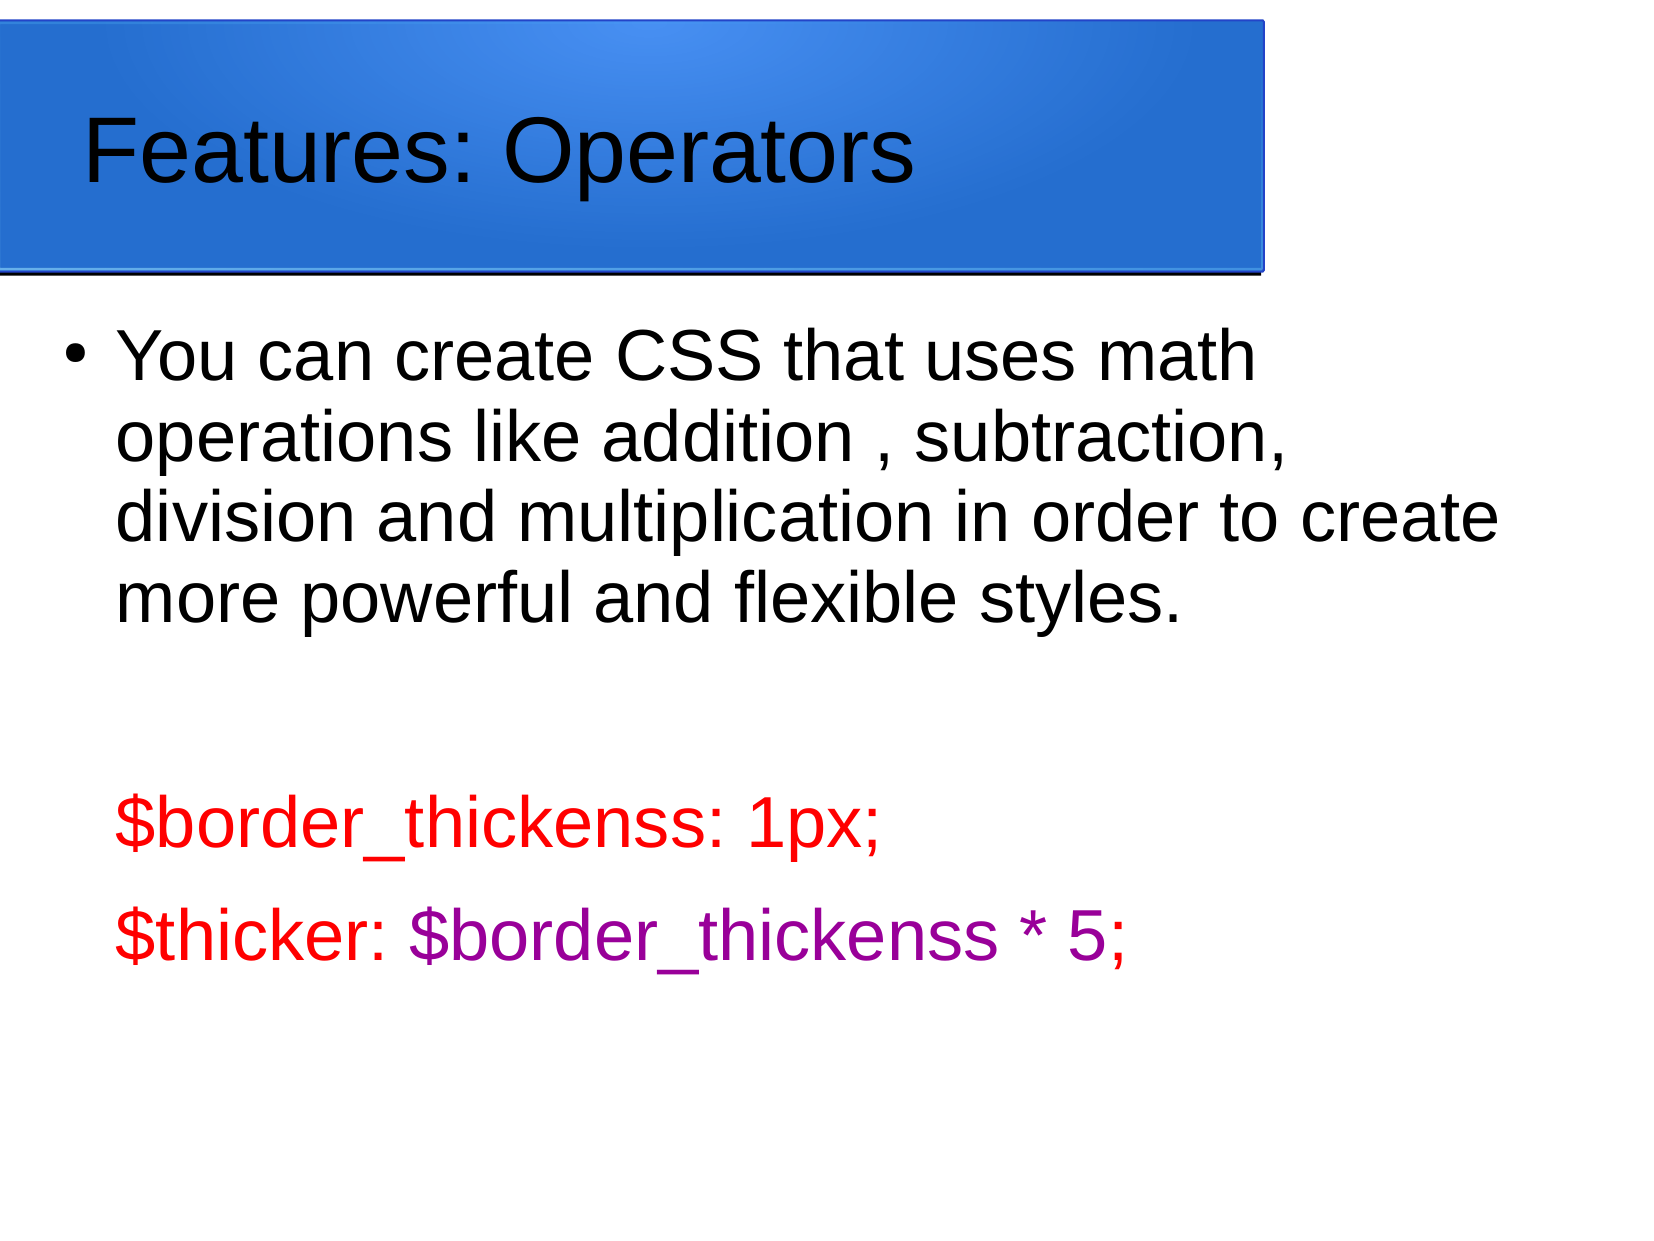

# Features: Operators
You can create CSS that uses math operations like addition , subtraction, division and multiplication in order to create more powerful and flexible styles.
$border_thickenss: 1px;
$thicker: $border_thickenss * 5;